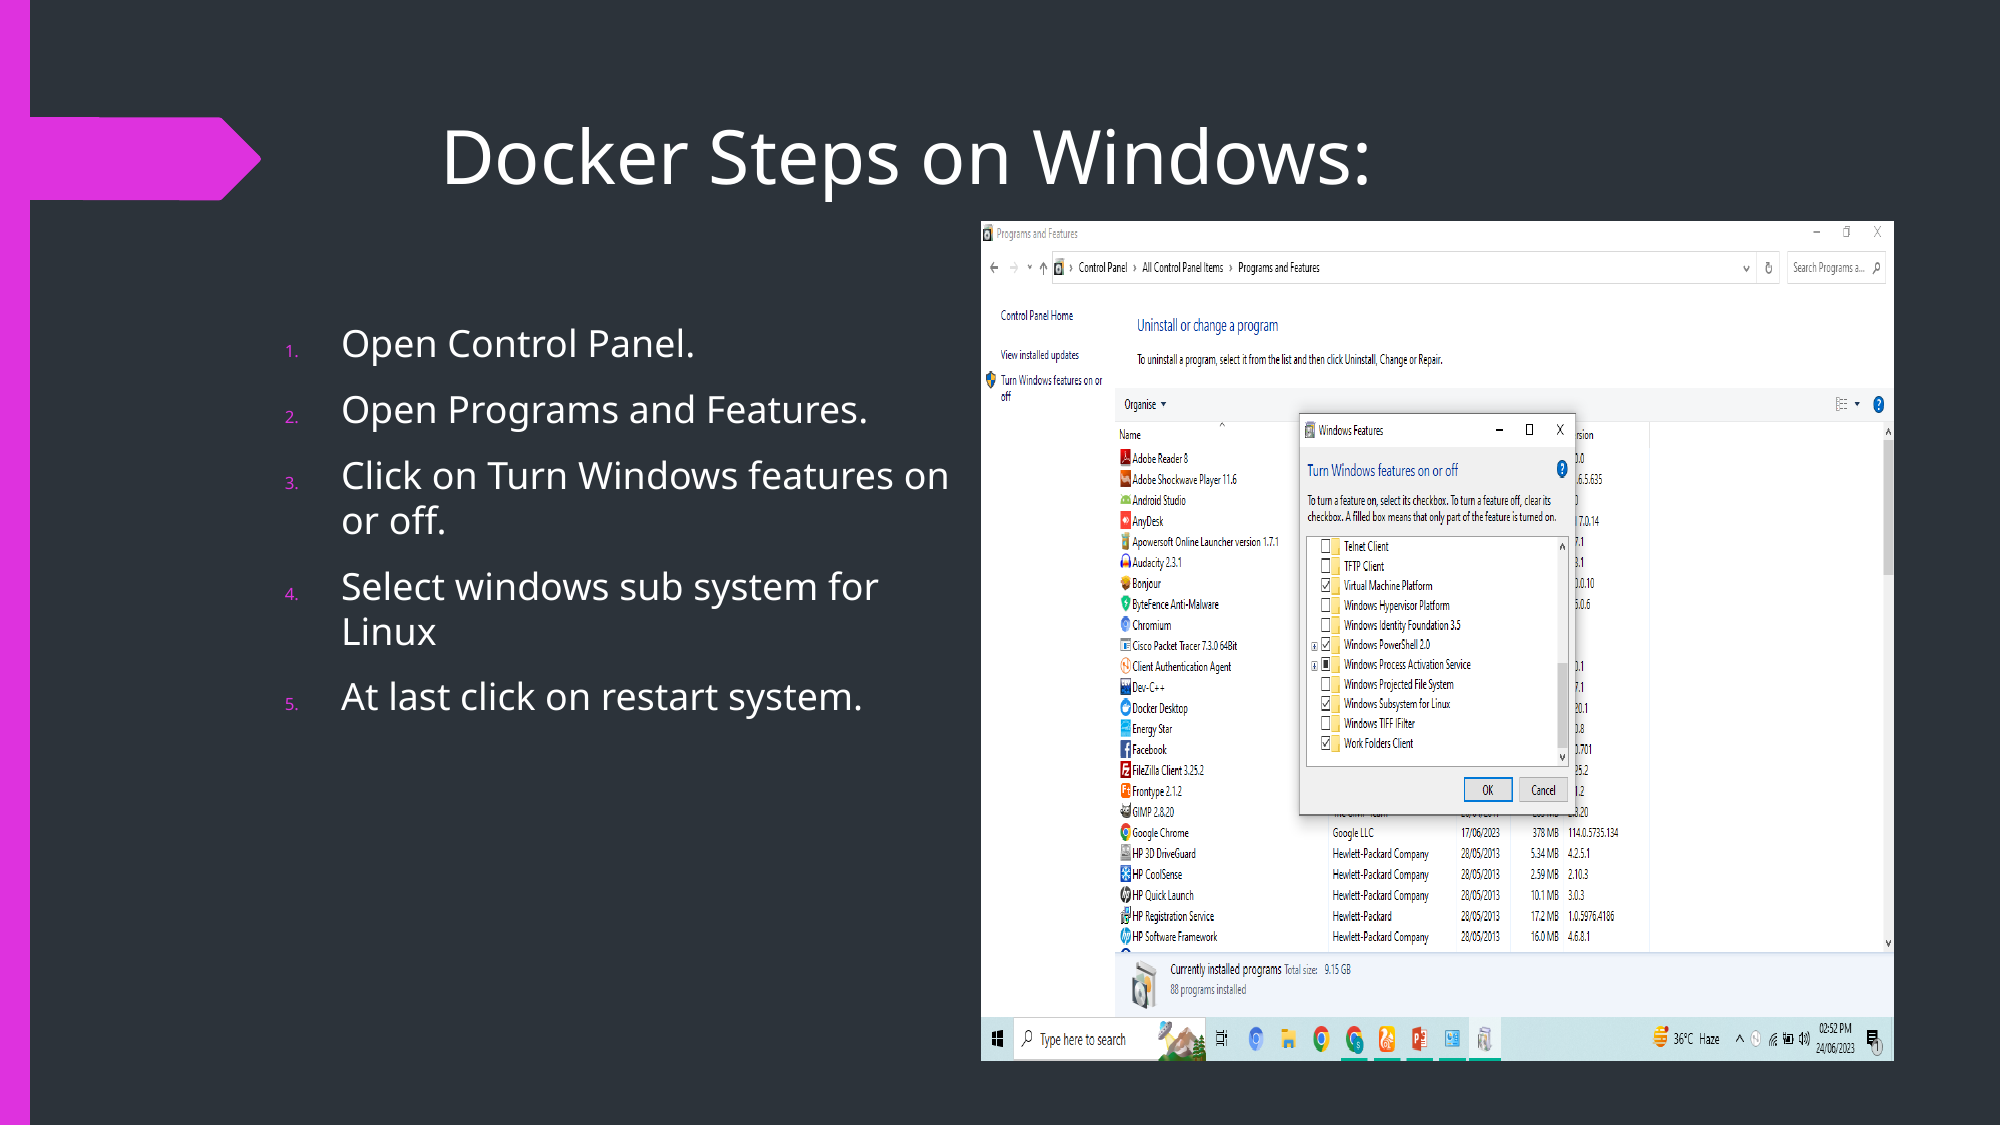

# Docker Steps on Windows:
Open Control Panel.
Open Programs and Features.
Click on Turn Windows features on or off.
Select windows sub system for Linux
At last click on restart system.